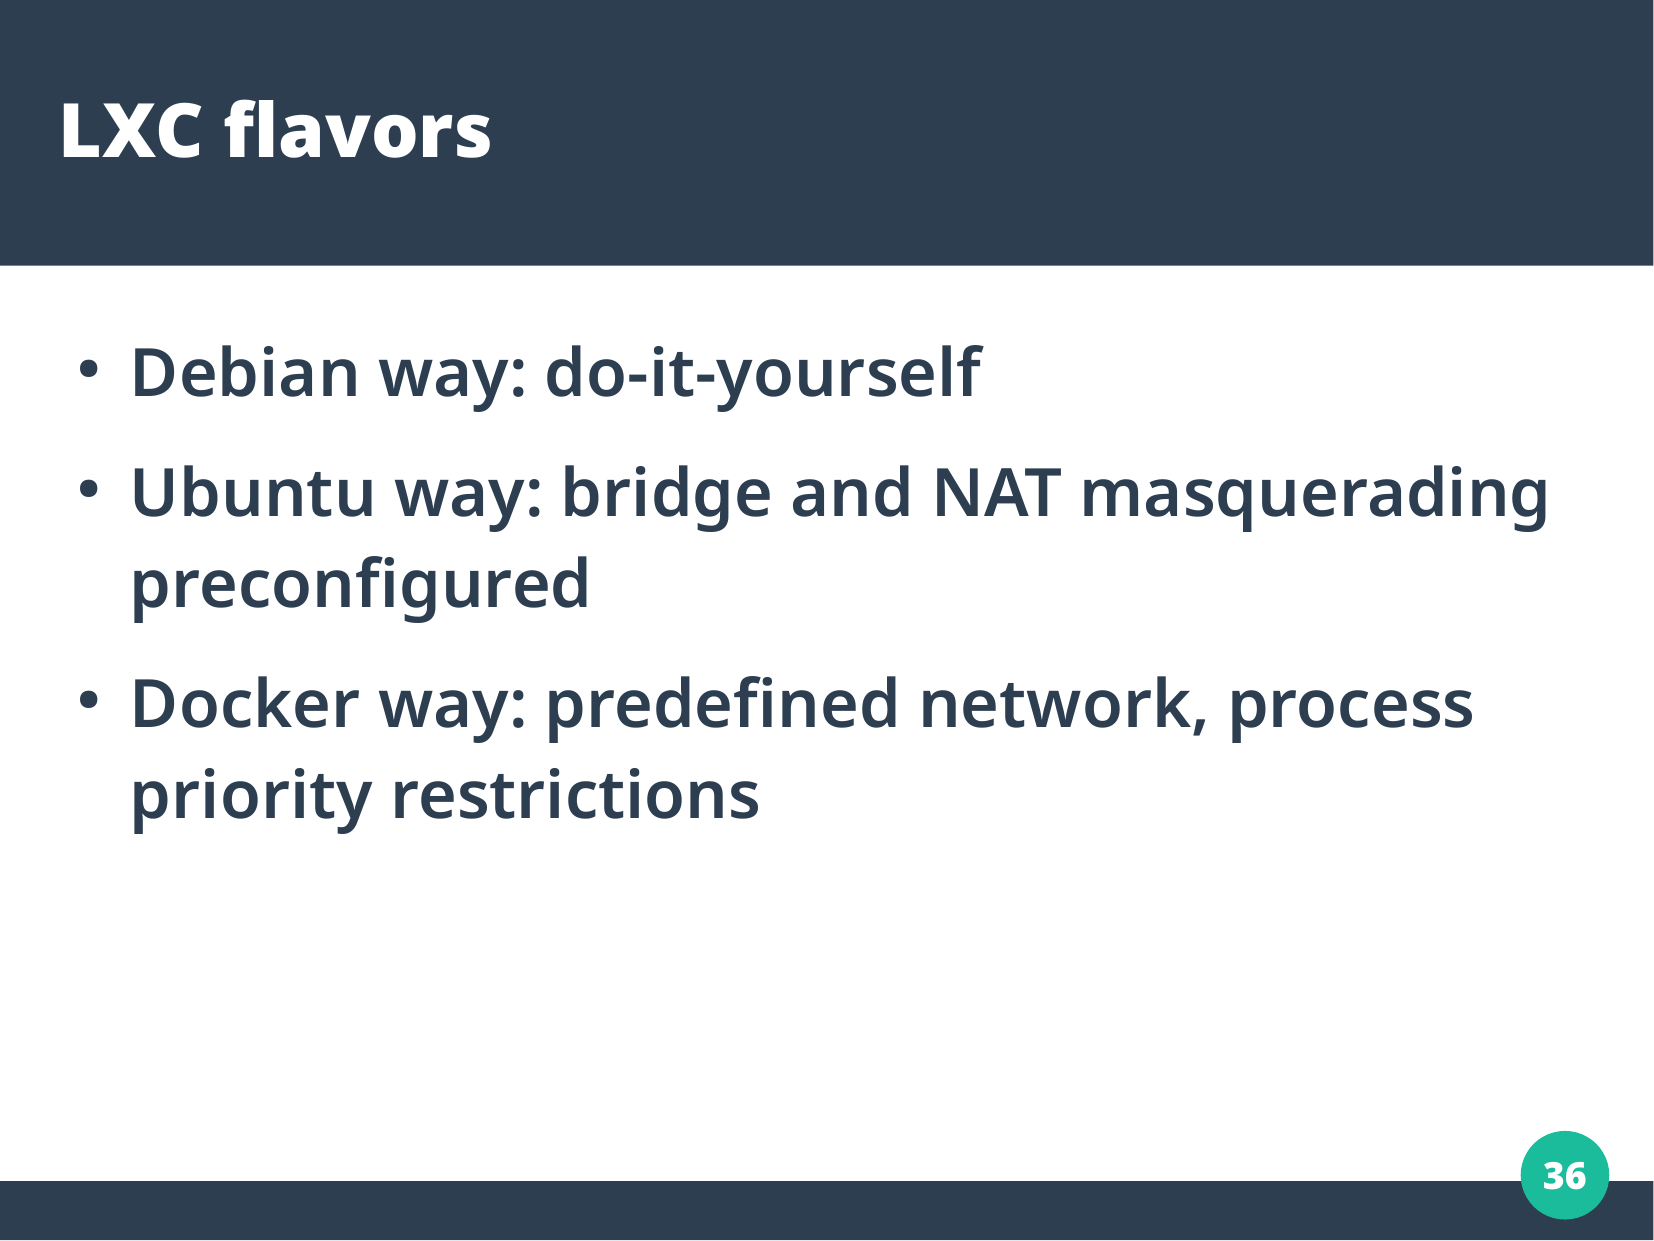

# LXC flavors
Debian way: do-it-yourself
Ubuntu way: bridge and NAT masquerading preconfigured
Docker way: predefined network, process priority restrictions
36